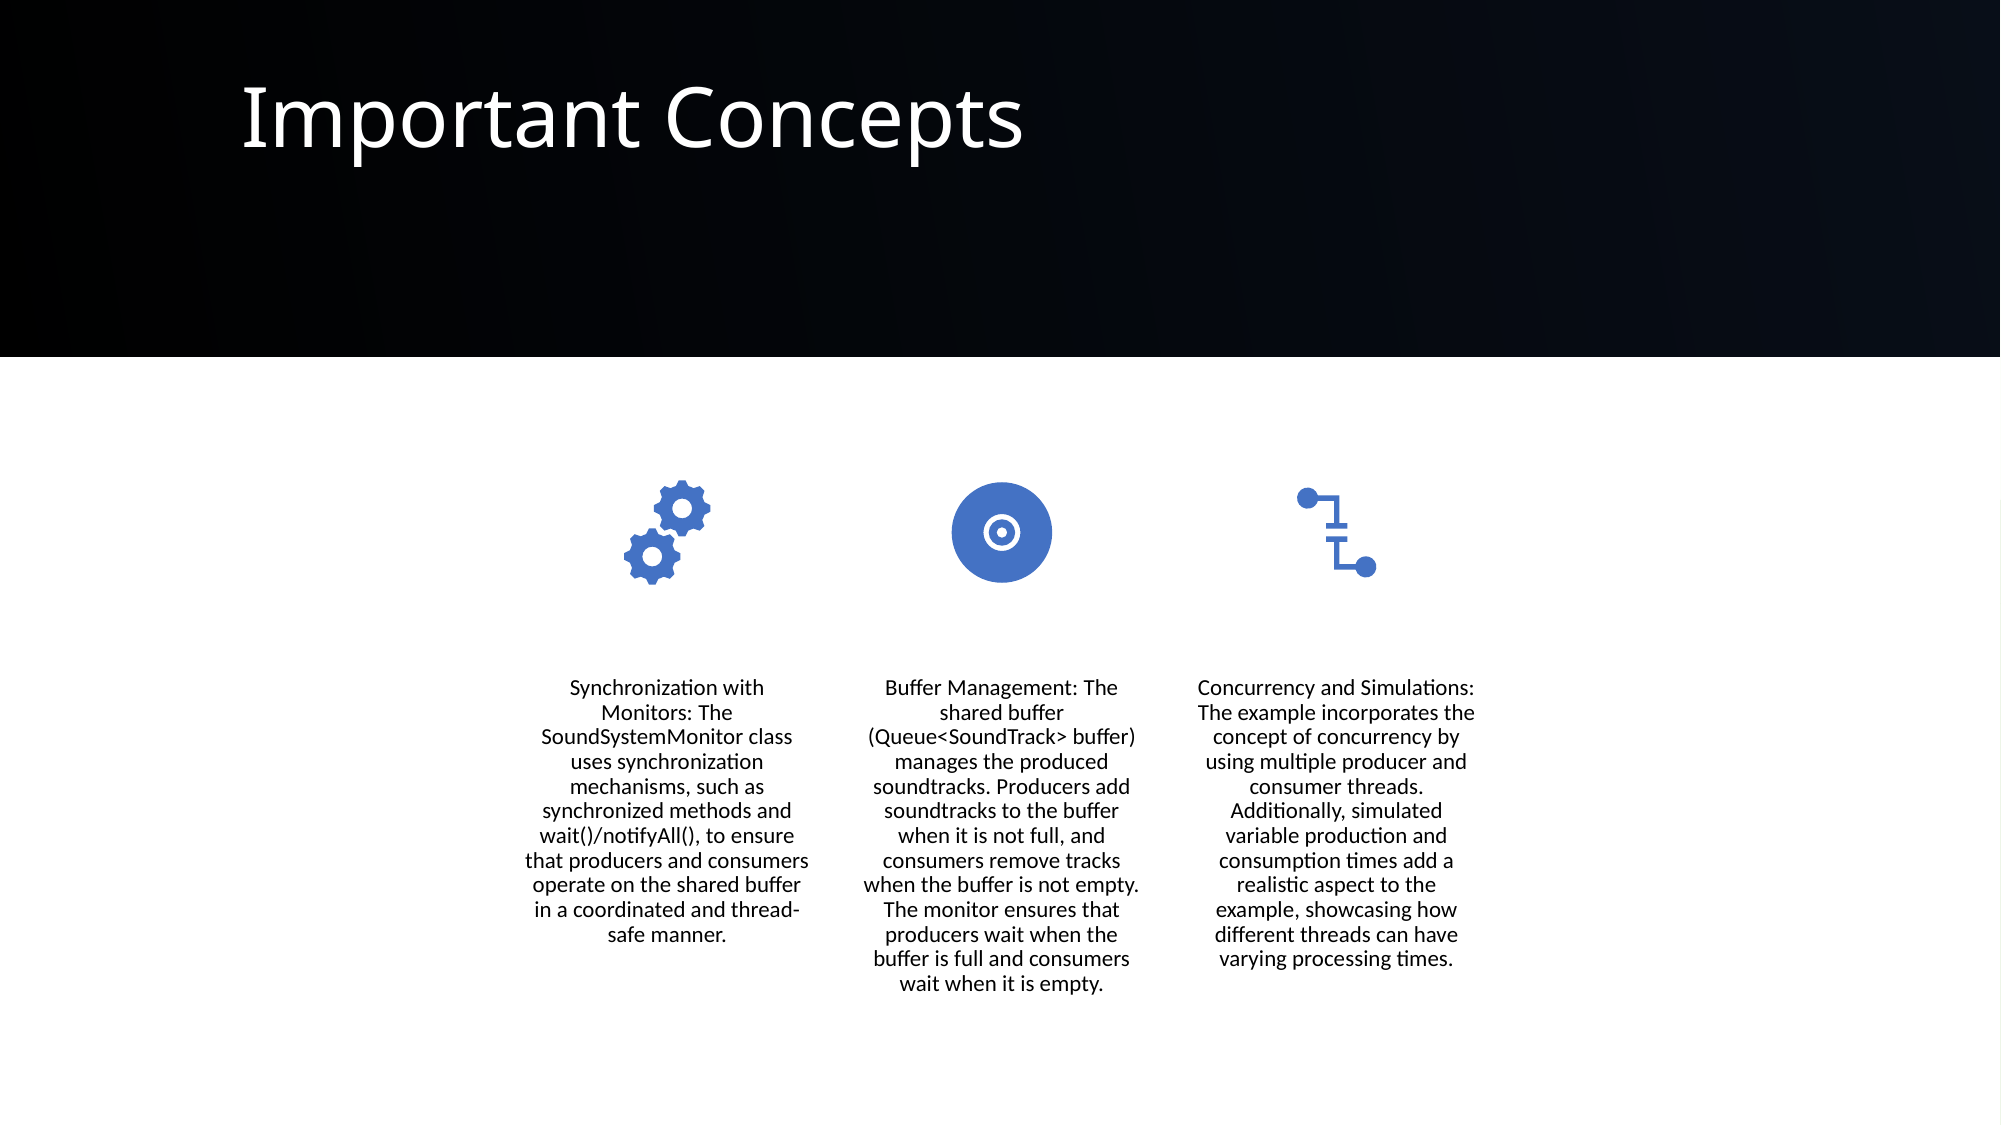

# Important Concepts
Synchronization with Monitors: The SoundSystemMonitor class uses synchronization mechanisms, such as synchronized methods and wait()/notifyAll(), to ensure that producers and consumers operate on the shared buffer in a coordinated and thread-safe manner.
Buffer Management: The shared buffer (Queue<SoundTrack> buffer) manages the produced soundtracks. Producers add soundtracks to the buffer when it is not full, and consumers remove tracks when the buffer is not empty. The monitor ensures that producers wait when the buffer is full and consumers wait when it is empty.
Concurrency and Simulations: The example incorporates the concept of concurrency by using multiple producer and consumer threads. Additionally, simulated variable production and consumption times add a realistic aspect to the example, showcasing how different threads can have varying processing times.